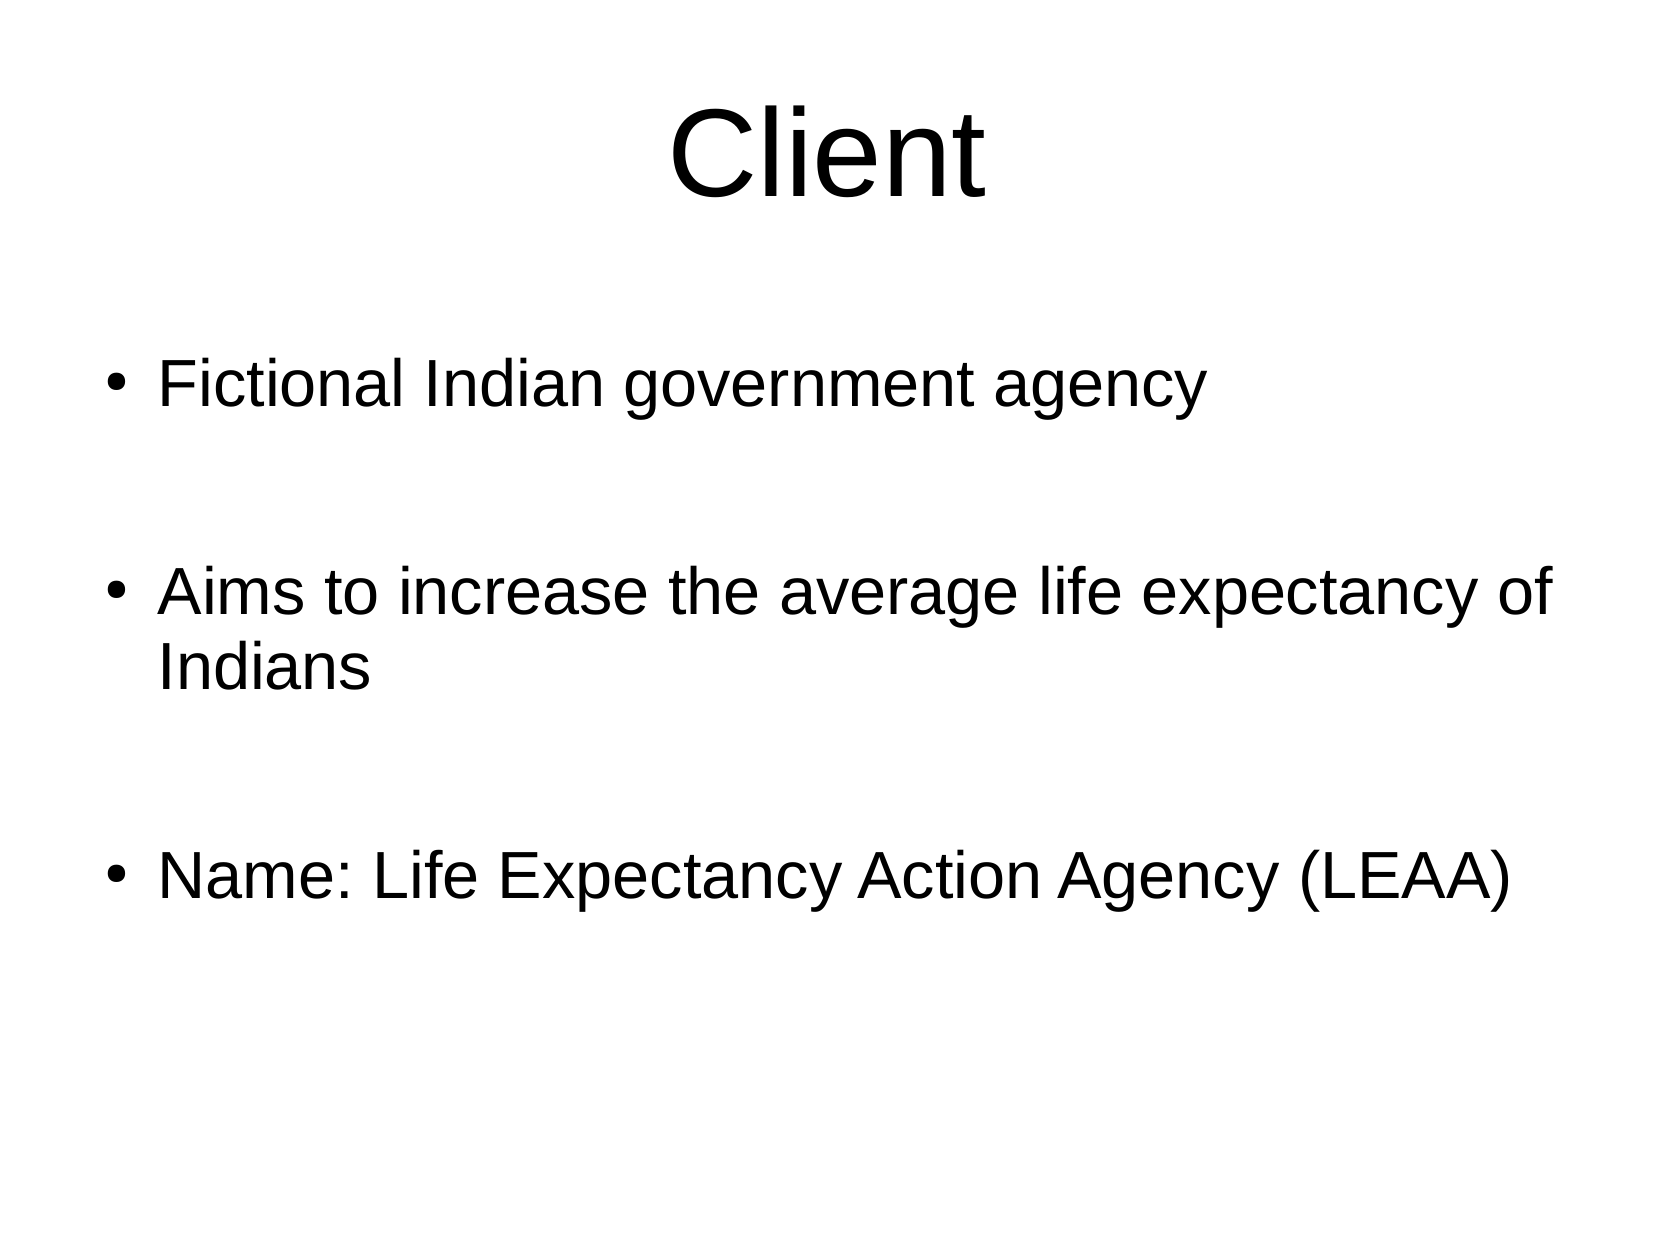

# Client
Fictional Indian government agency
Aims to increase the average life expectancy of Indians
Name: Life Expectancy Action Agency (LEAA)